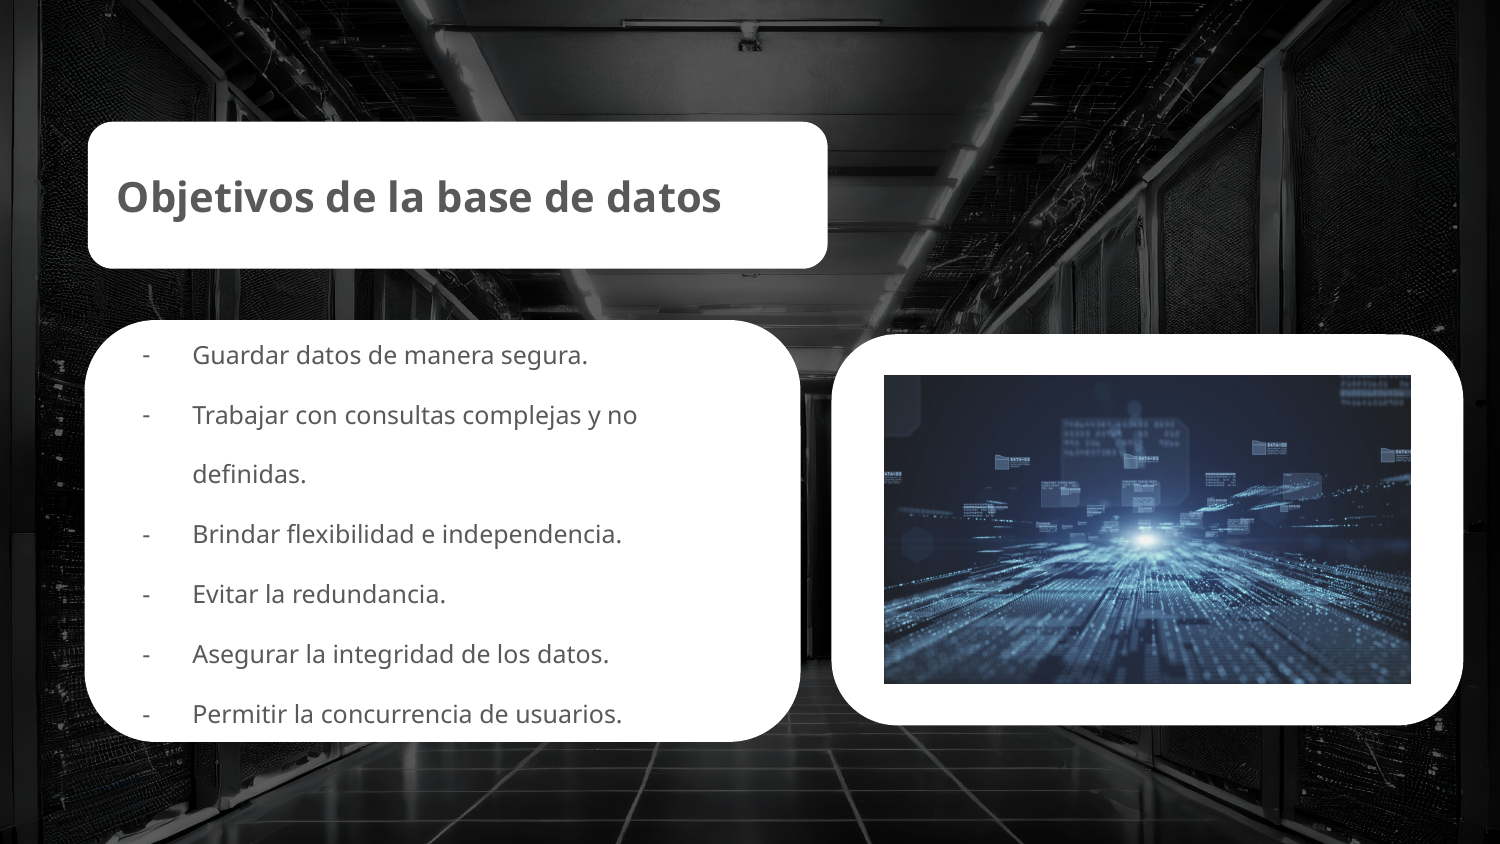

Objetivos de la base de datos
Guardar datos de manera segura.
Trabajar con consultas complejas y no definidas.
Brindar flexibilidad e independencia.
Evitar la redundancia.
Asegurar la integridad de los datos.
Permitir la concurrencia de usuarios.